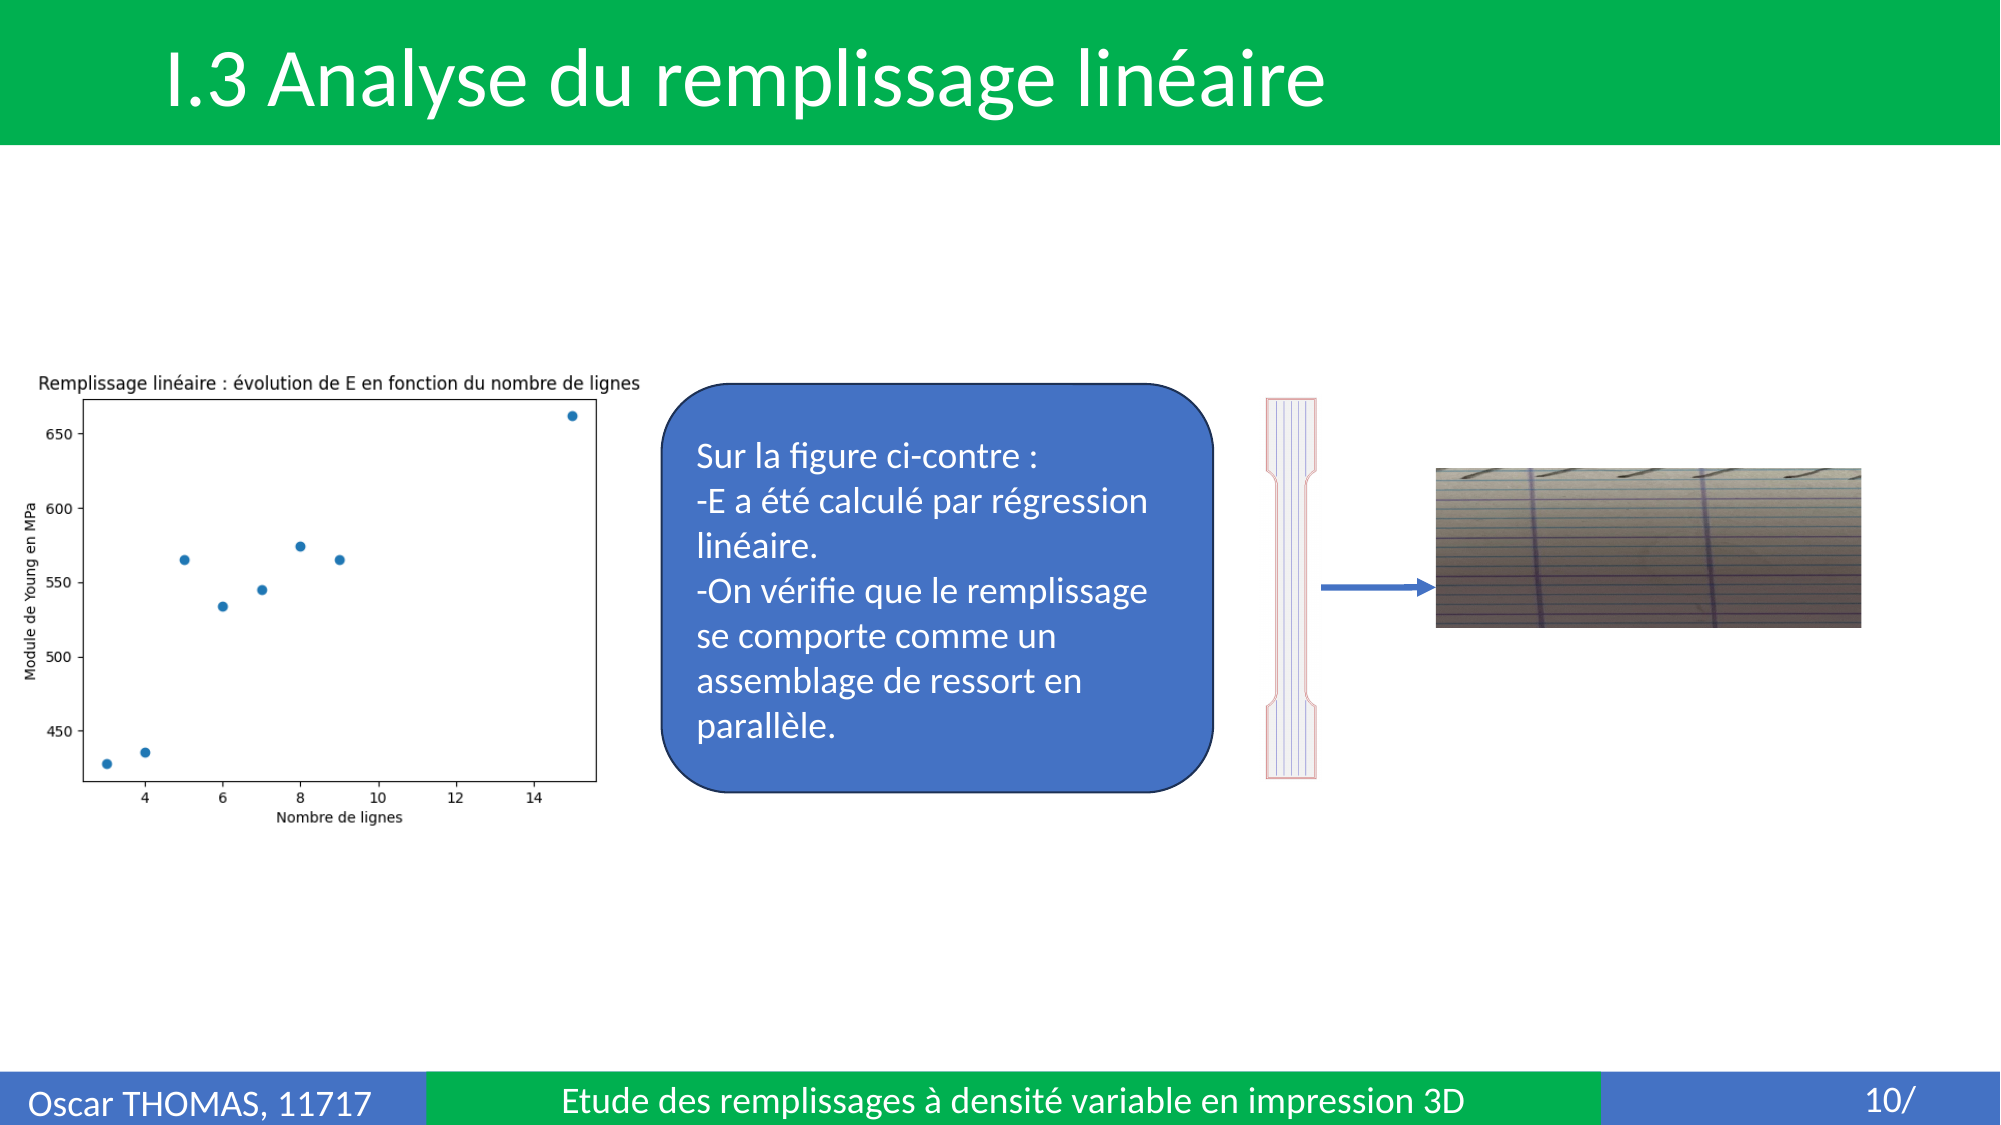

I.3 Analyse du remplissage linéaire
Sur la figure ci-contre :
-E a été calculé par régression linéaire.
-On vérifie que le remplissage se comporte comme un assemblage de ressort en parallèle.
10/
Oscar THOMAS, 11717
Etude des remplissages à densité variable en impression 3D